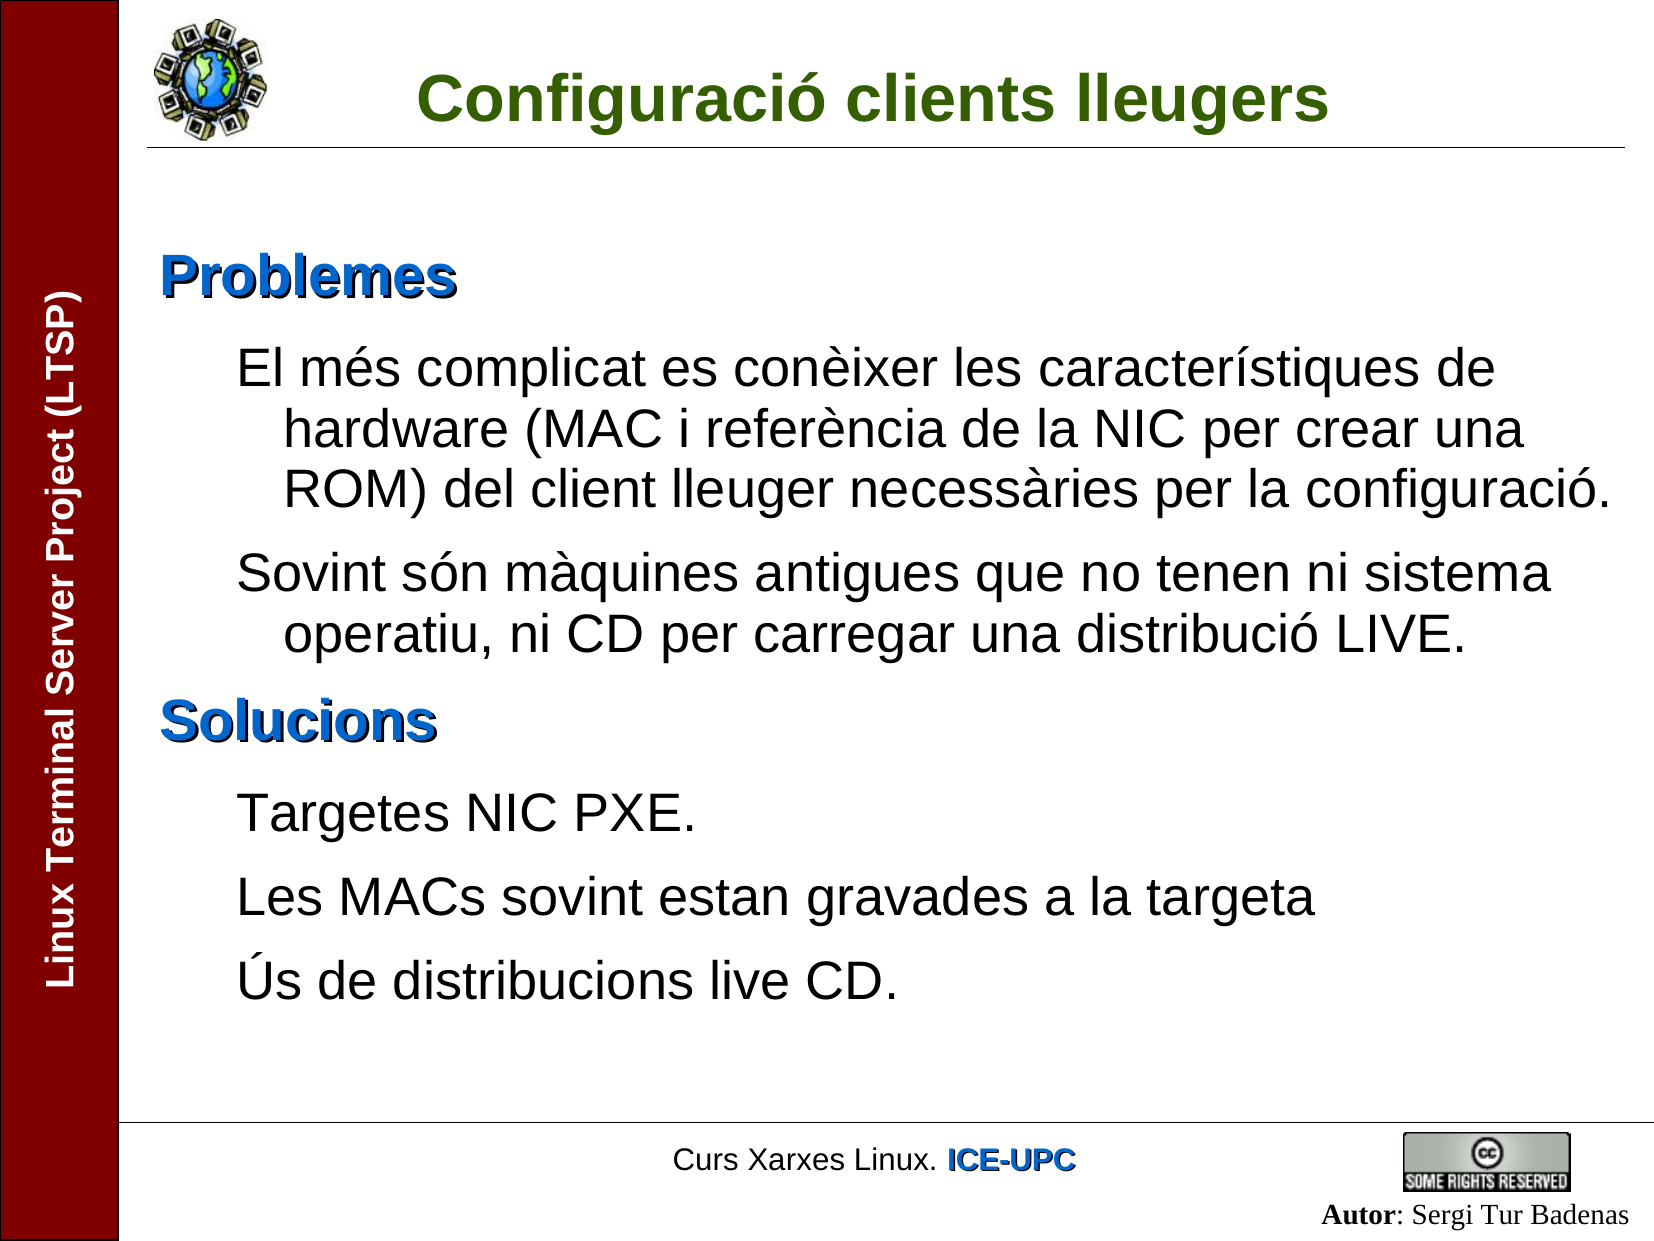

# Configuració clients lleugers
Problemes
El més complicat es conèixer les característiques de hardware (MAC i referència de la NIC per crear una ROM) del client lleuger necessàries per la configuració.
Sovint són màquines antigues que no tenen ni sistema operatiu, ni CD per carregar una distribució LIVE.
Solucions
Targetes NIC PXE.
Les MACs sovint estan gravades a la targeta
Ús de distribucions live CD.